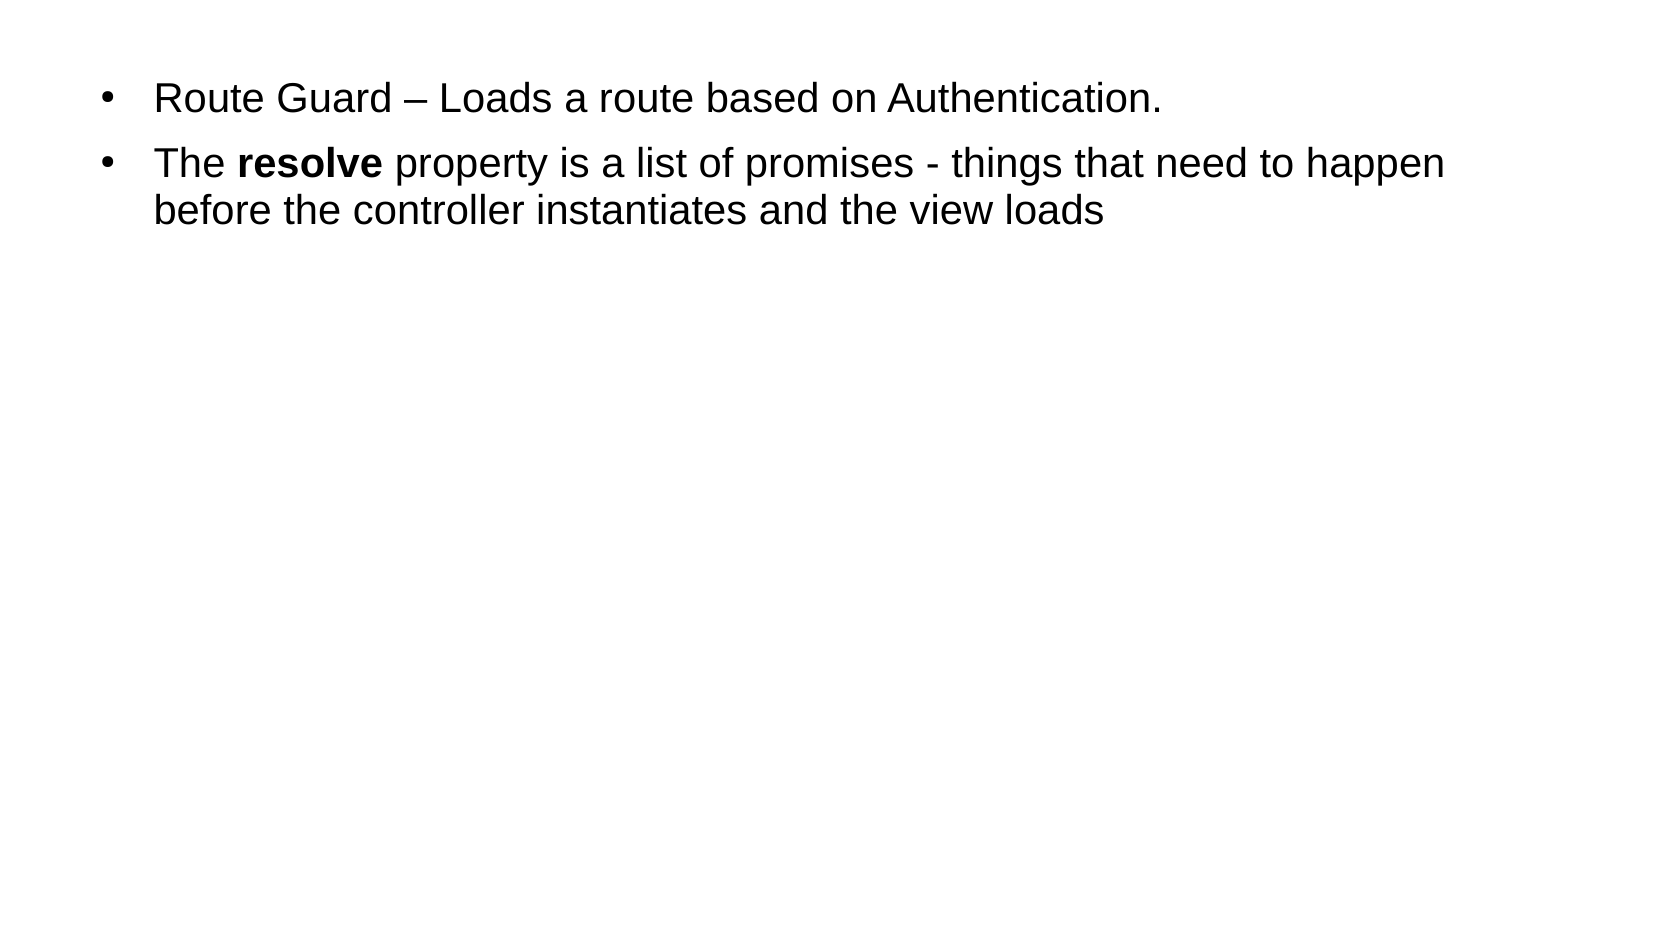

# Route Guard – Loads a route based on Authentication.
The resolve property is a list of promises - things that need to happen before the controller instantiates and the view loads